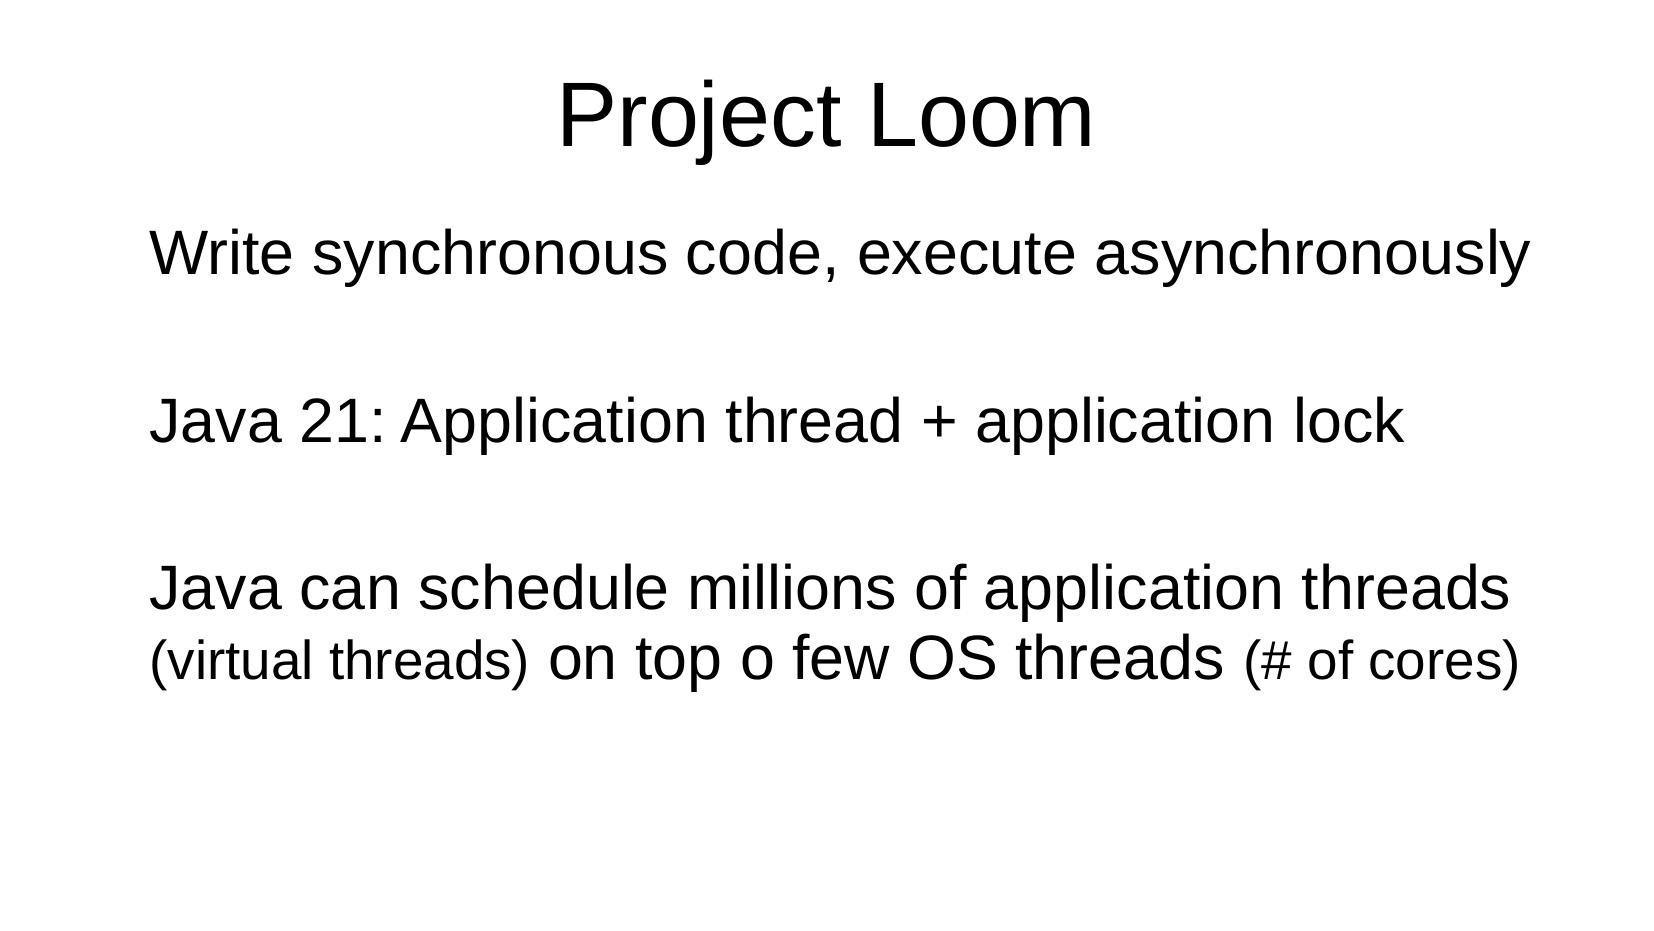

# Project Loom
Write synchronous code, execute asynchronously
Java 21: Application thread + application lock
Java can schedule millions of application threads (virtual threads) on top o few OS threads (# of cores)